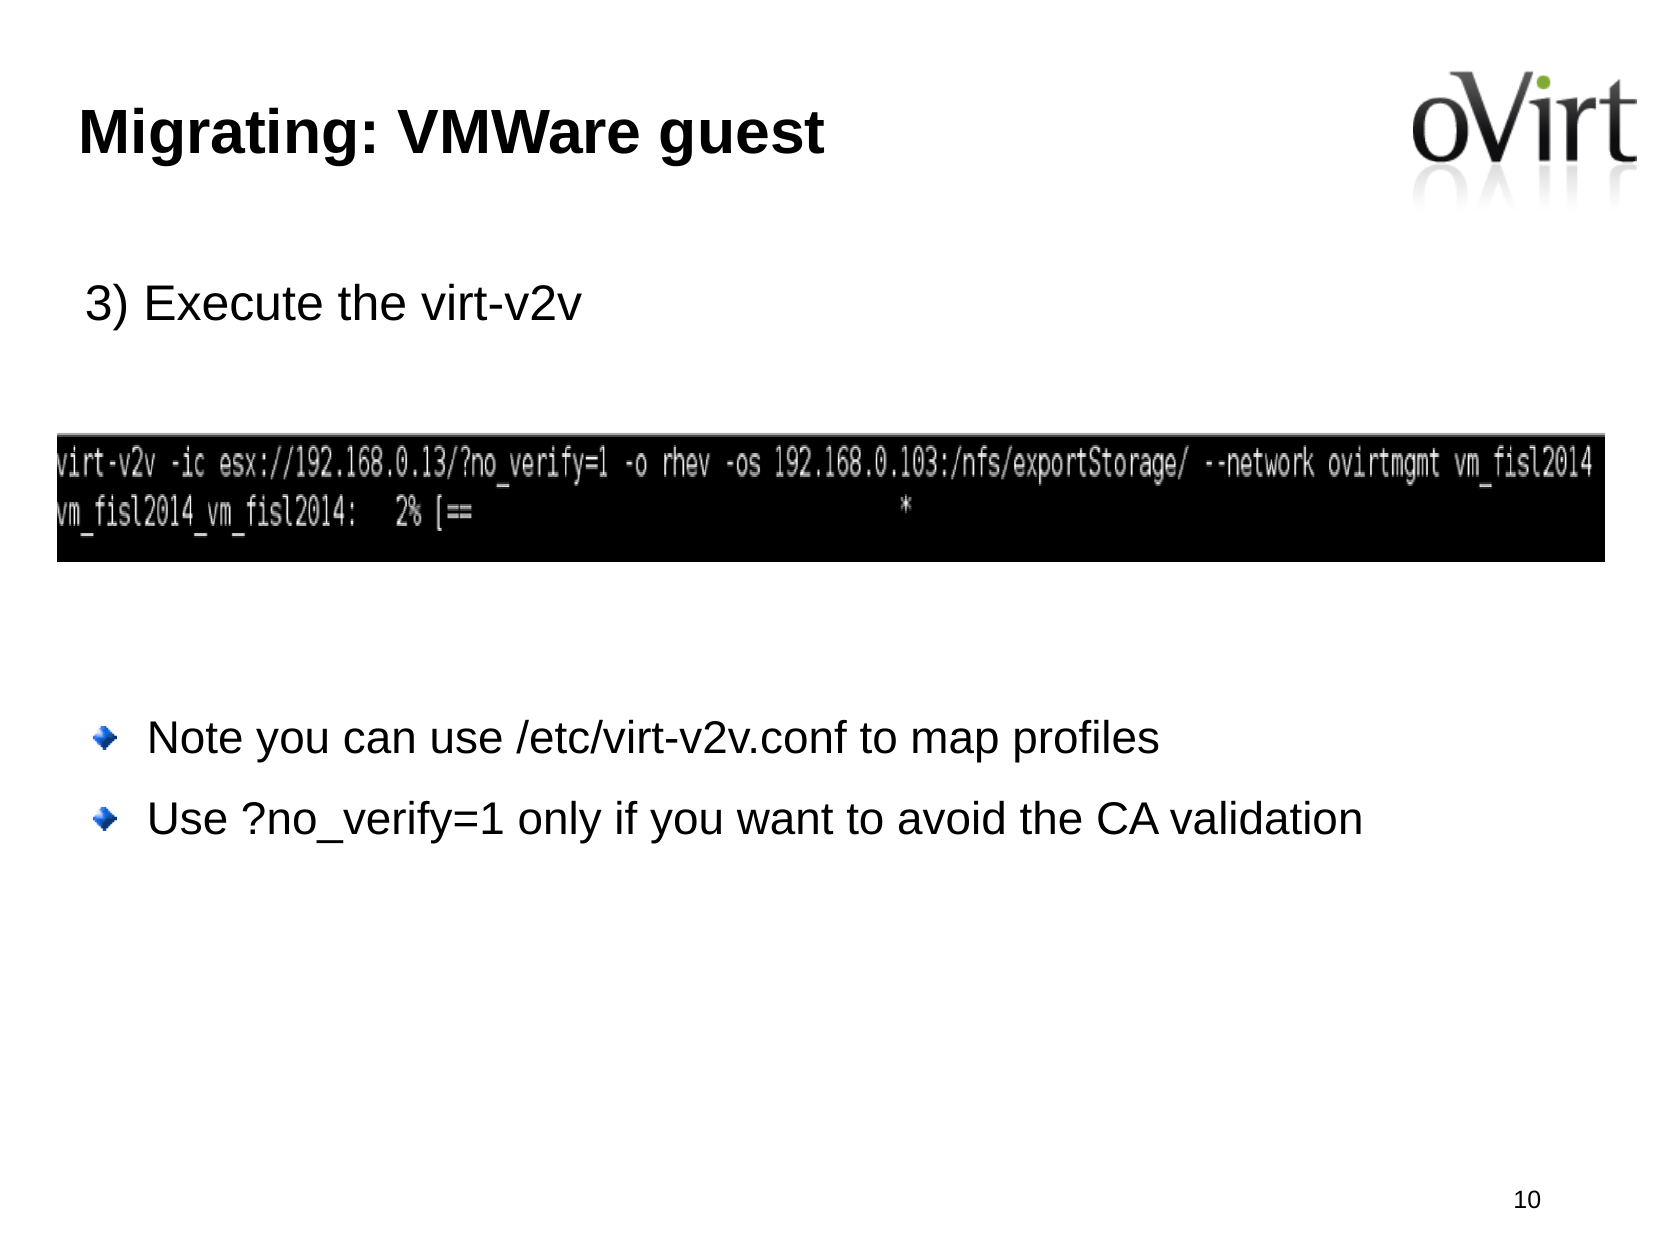

Migrating: VMWare guest
3) Execute the virt-v2v
# Note you can use /etc/virt-v2v.conf to map profiles
Use ?no_verify=1 only if you want to avoid the CA validation